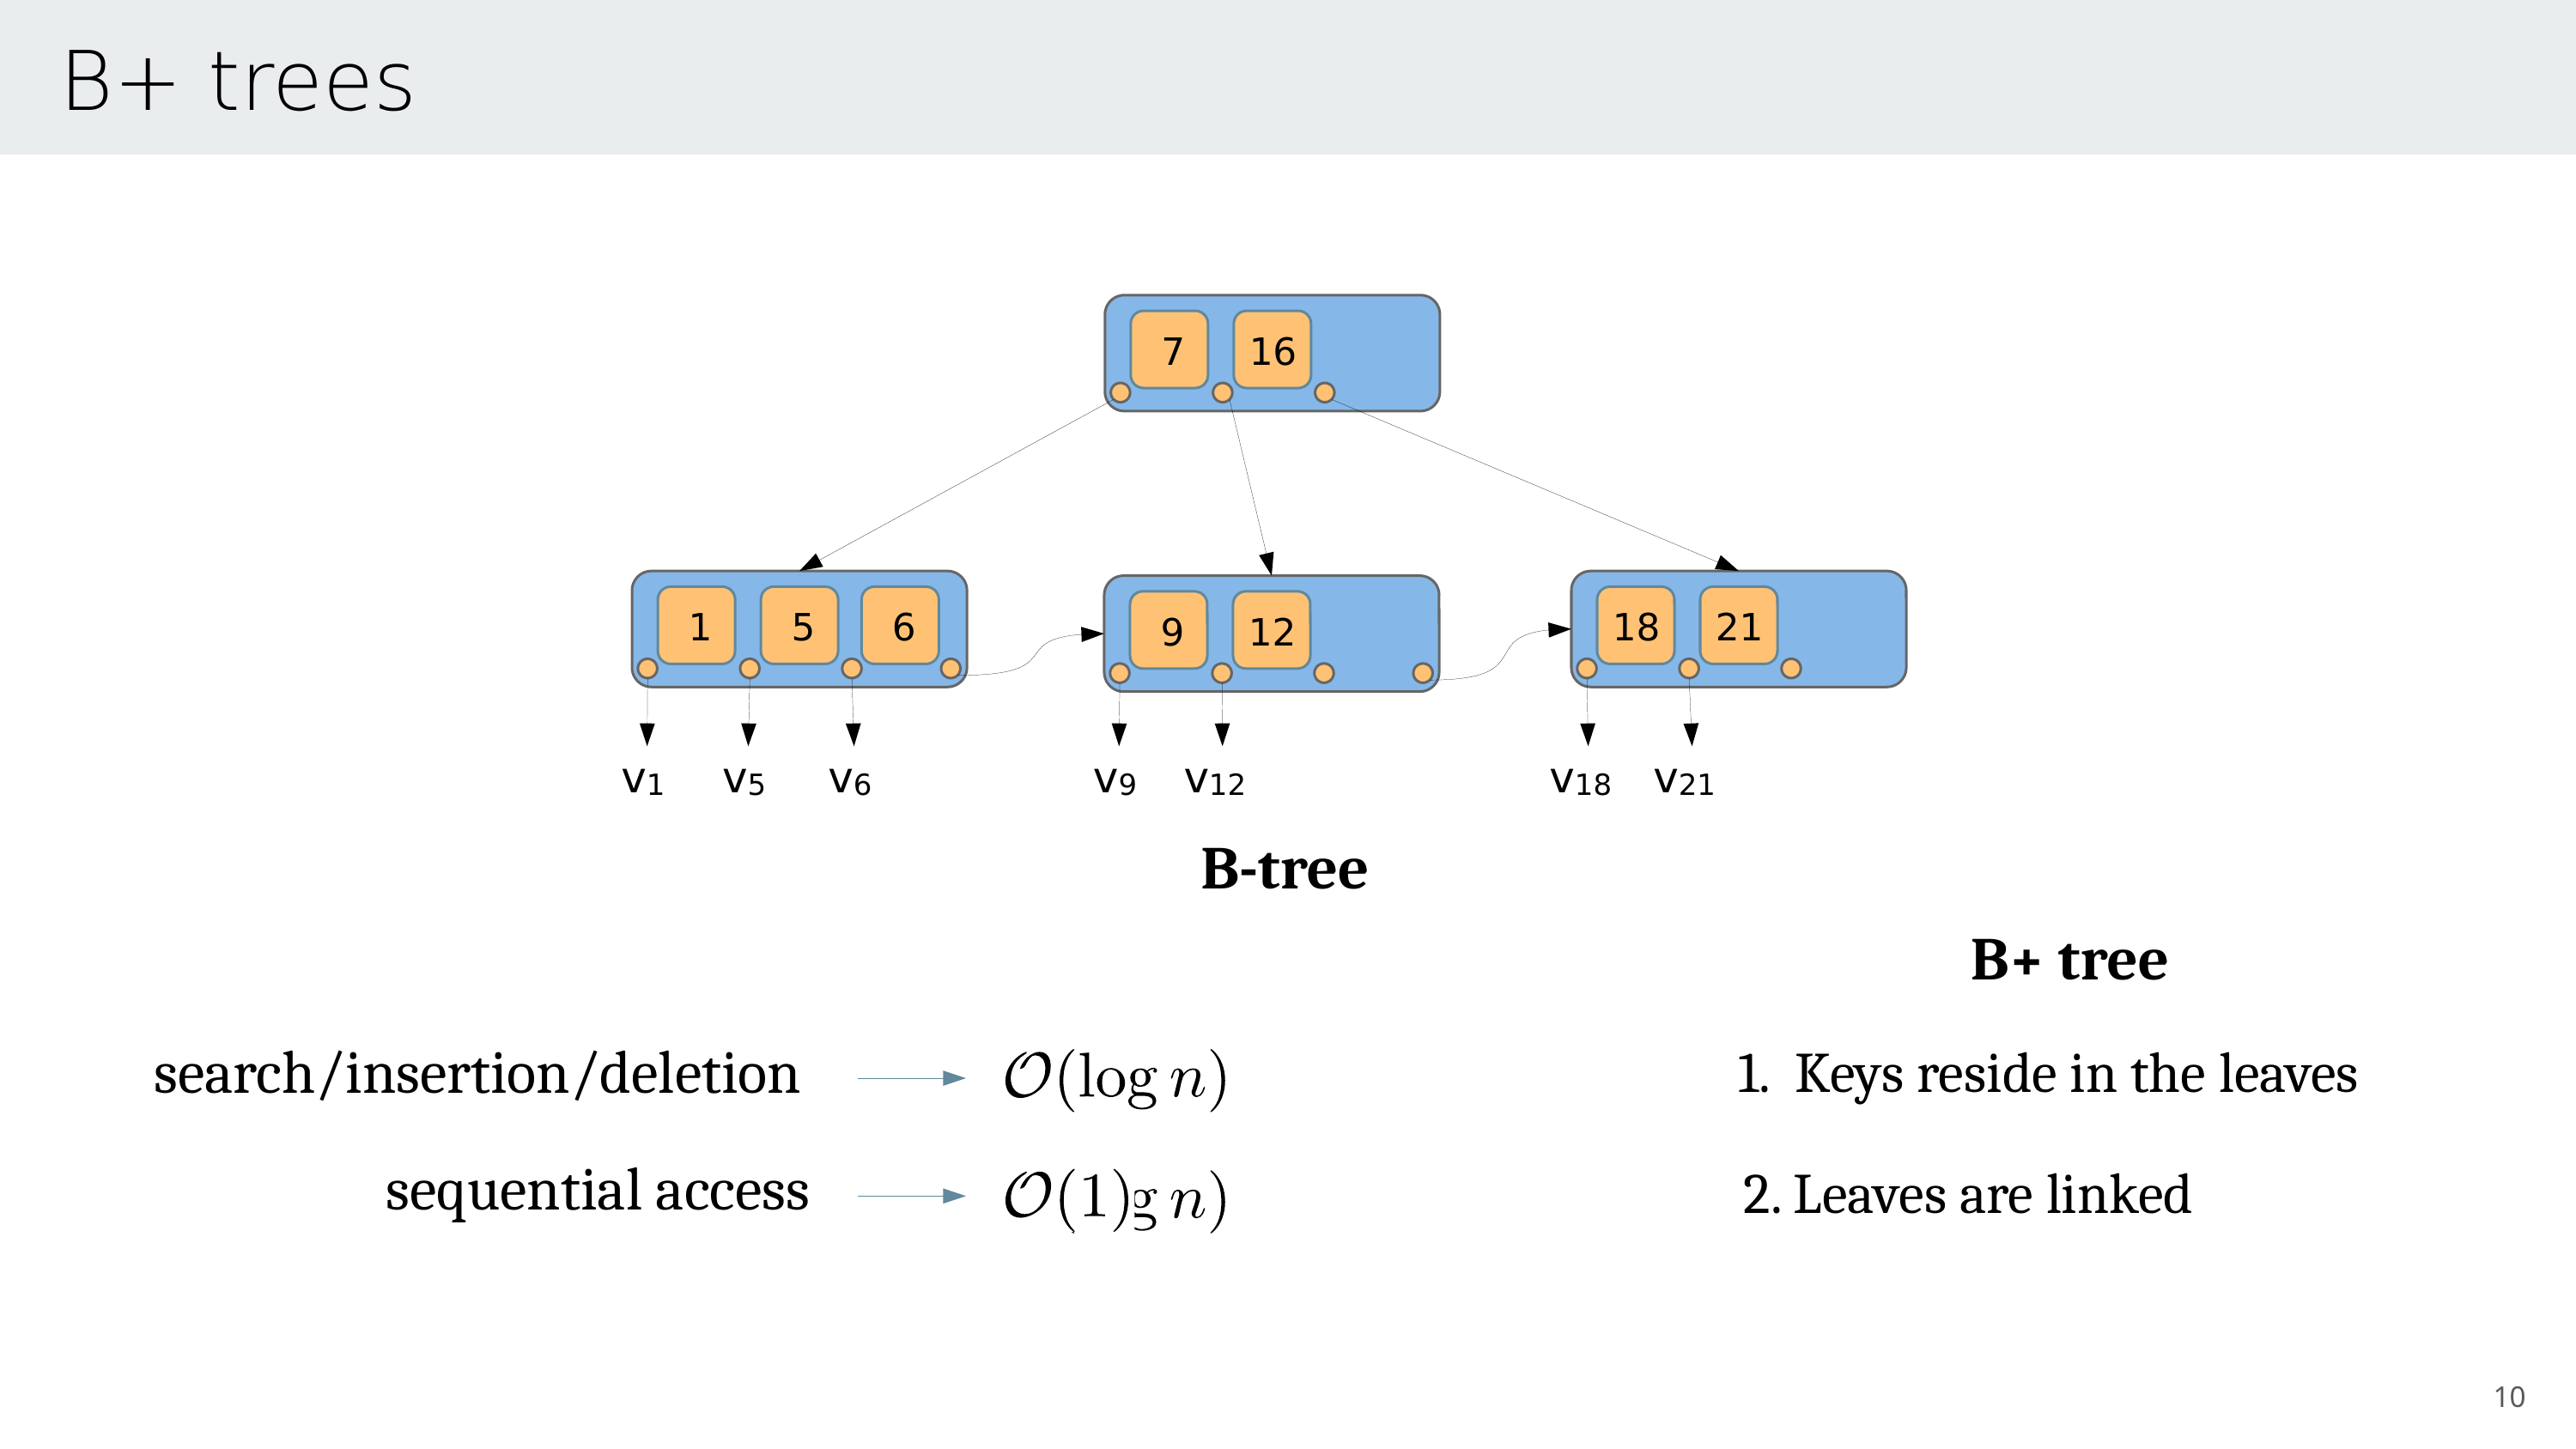

# B+ trees
7
16
1
5
6
18
21
9
12
v1
v5
v6
v9
v12
v18
v21
B-tree
B+ tree
search/insertion/deletion
Keys reside in the leaves
sequential access
2. Leaves are linked
10